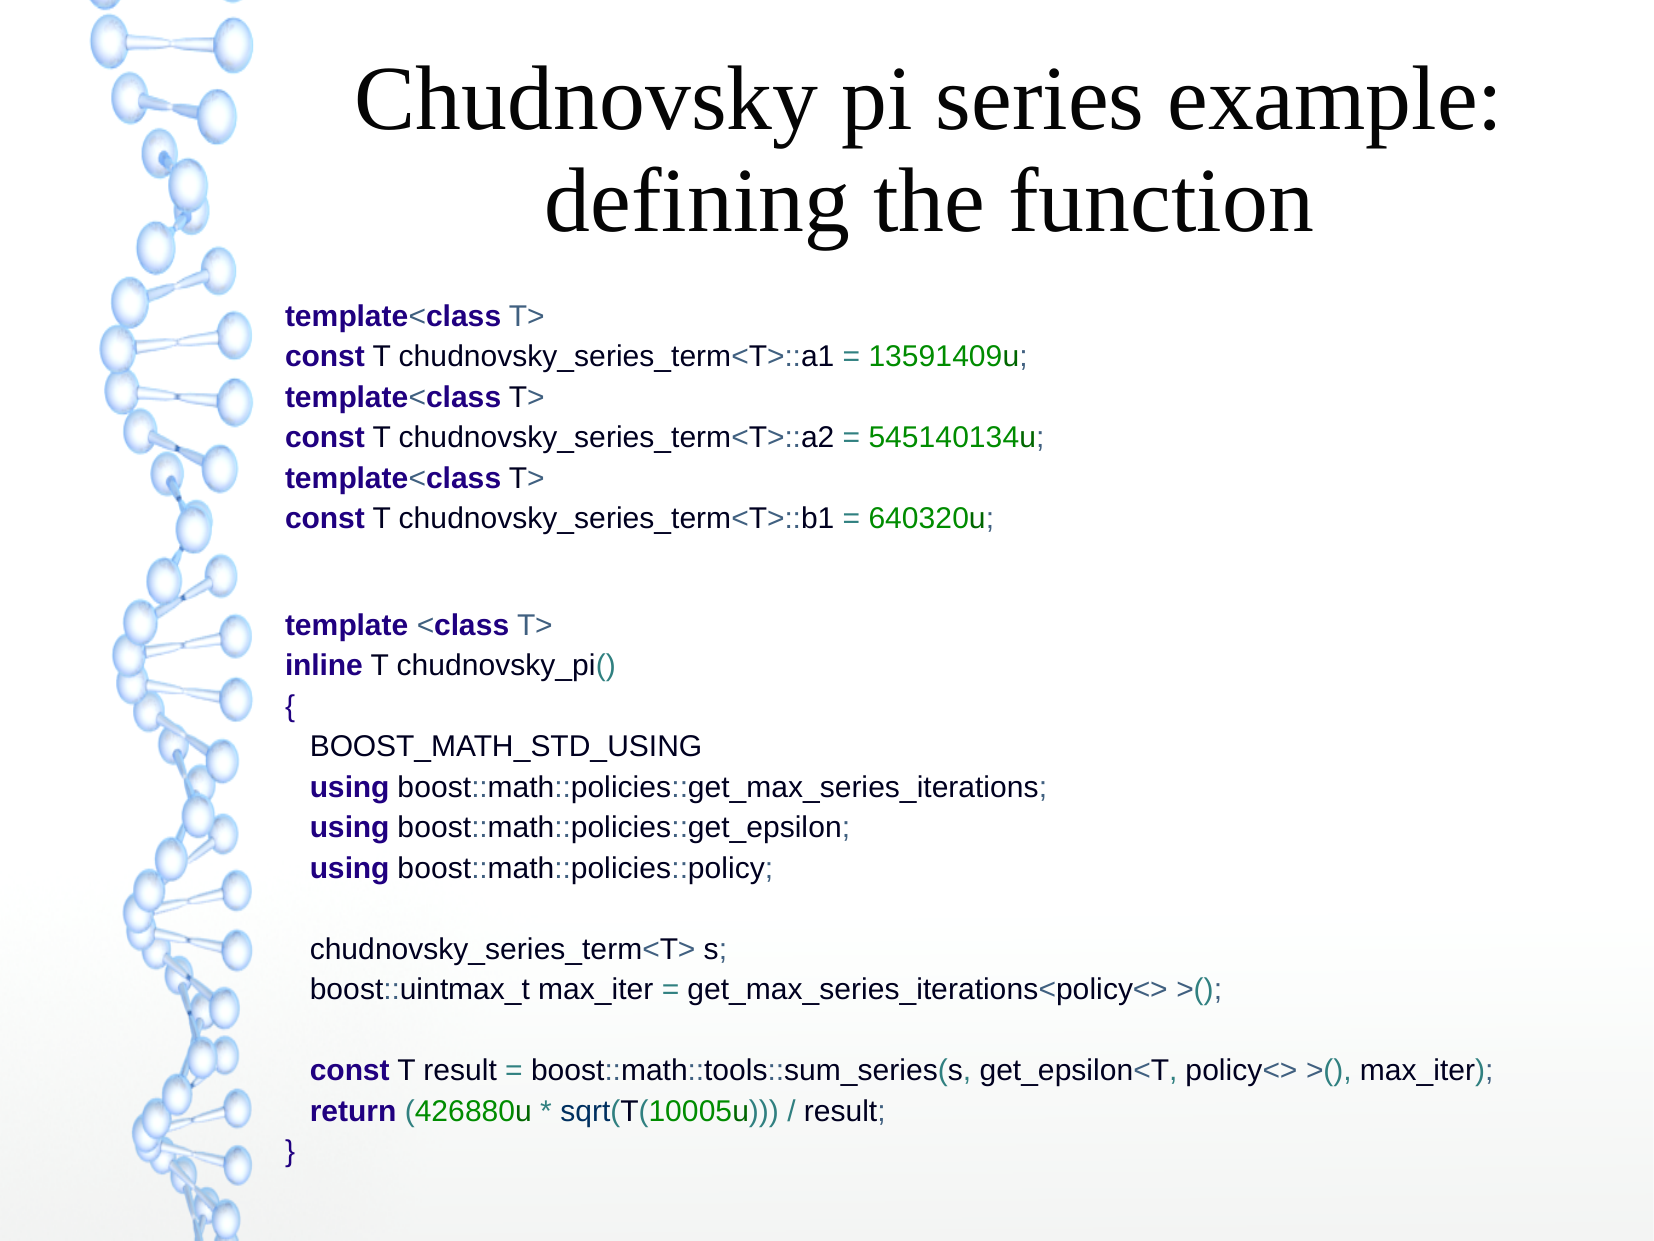

# Chudnovsky pi series example: defining the function
template<class T>
const T chudnovsky_series_term<T>::a1 = 13591409u;
template<class T>
const T chudnovsky_series_term<T>::a2 = 545140134u;
template<class T>
const T chudnovsky_series_term<T>::b1 = 640320u;
template <class T>
inline T chudnovsky_pi()
{
 BOOST_MATH_STD_USING
 using boost::math::policies::get_max_series_iterations;
 using boost::math::policies::get_epsilon;
 using boost::math::policies::policy;
 chudnovsky_series_term<T> s;
 boost::uintmax_t max_iter = get_max_series_iterations<policy<> >();
 const T result = boost::math::tools::sum_series(s, get_epsilon<T, policy<> >(), max_iter);
 return (426880u * sqrt(T(10005u))) / result;
}